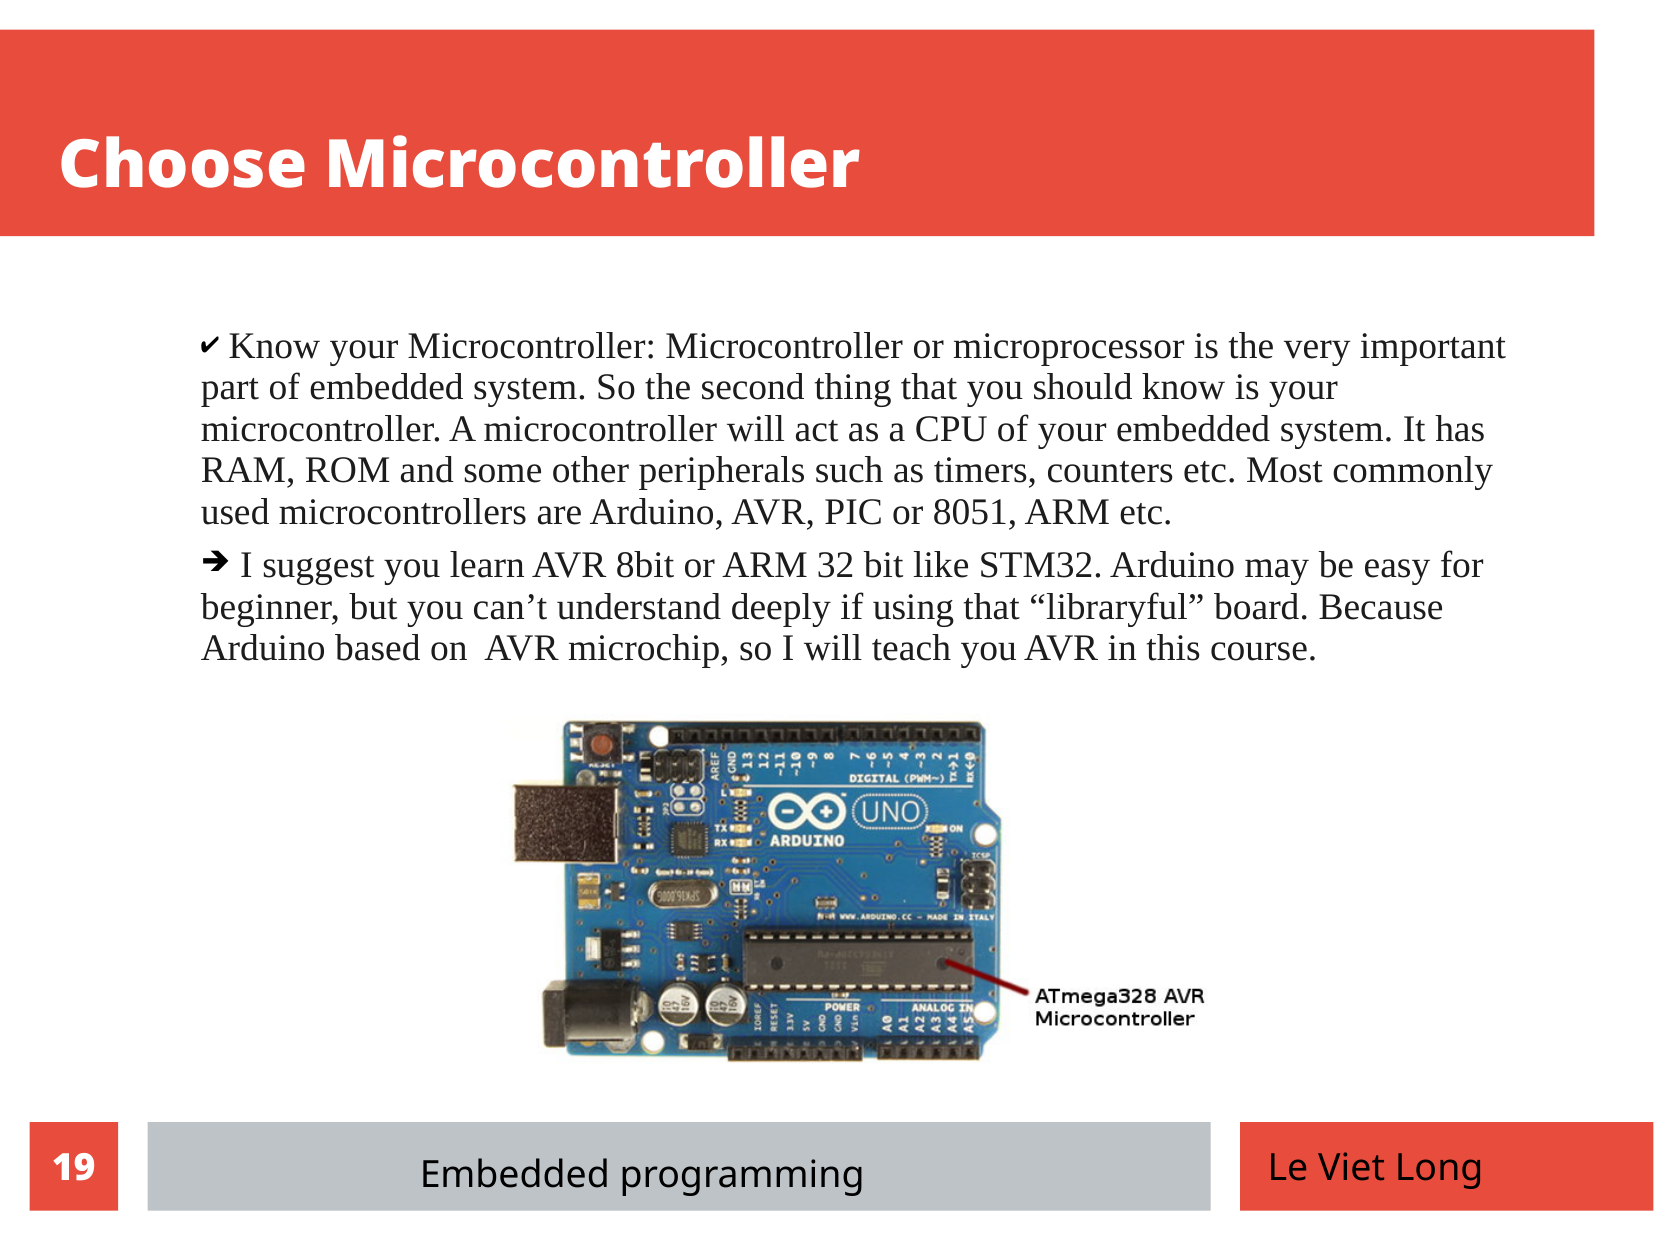

# Choose Microcontroller
 Know your Microcontroller: Microcontroller or microprocessor is the very important part of embedded system. So the second thing that you should know is your microcontroller. A microcontroller will act as a CPU of your embedded system. It has RAM, ROM and some other peripherals such as timers, counters etc. Most commonly used microcontrollers are Arduino, AVR, PIC or 8051, ARM etc.
 I suggest you learn AVR 8bit or ARM 32 bit like STM32. Arduino may be easy for beginner, but you can’t understand deeply if using that “libraryful” board. Because Arduino based on AVR microchip, so I will teach you AVR in this course.
19
Le Viet Long
Embedded programming